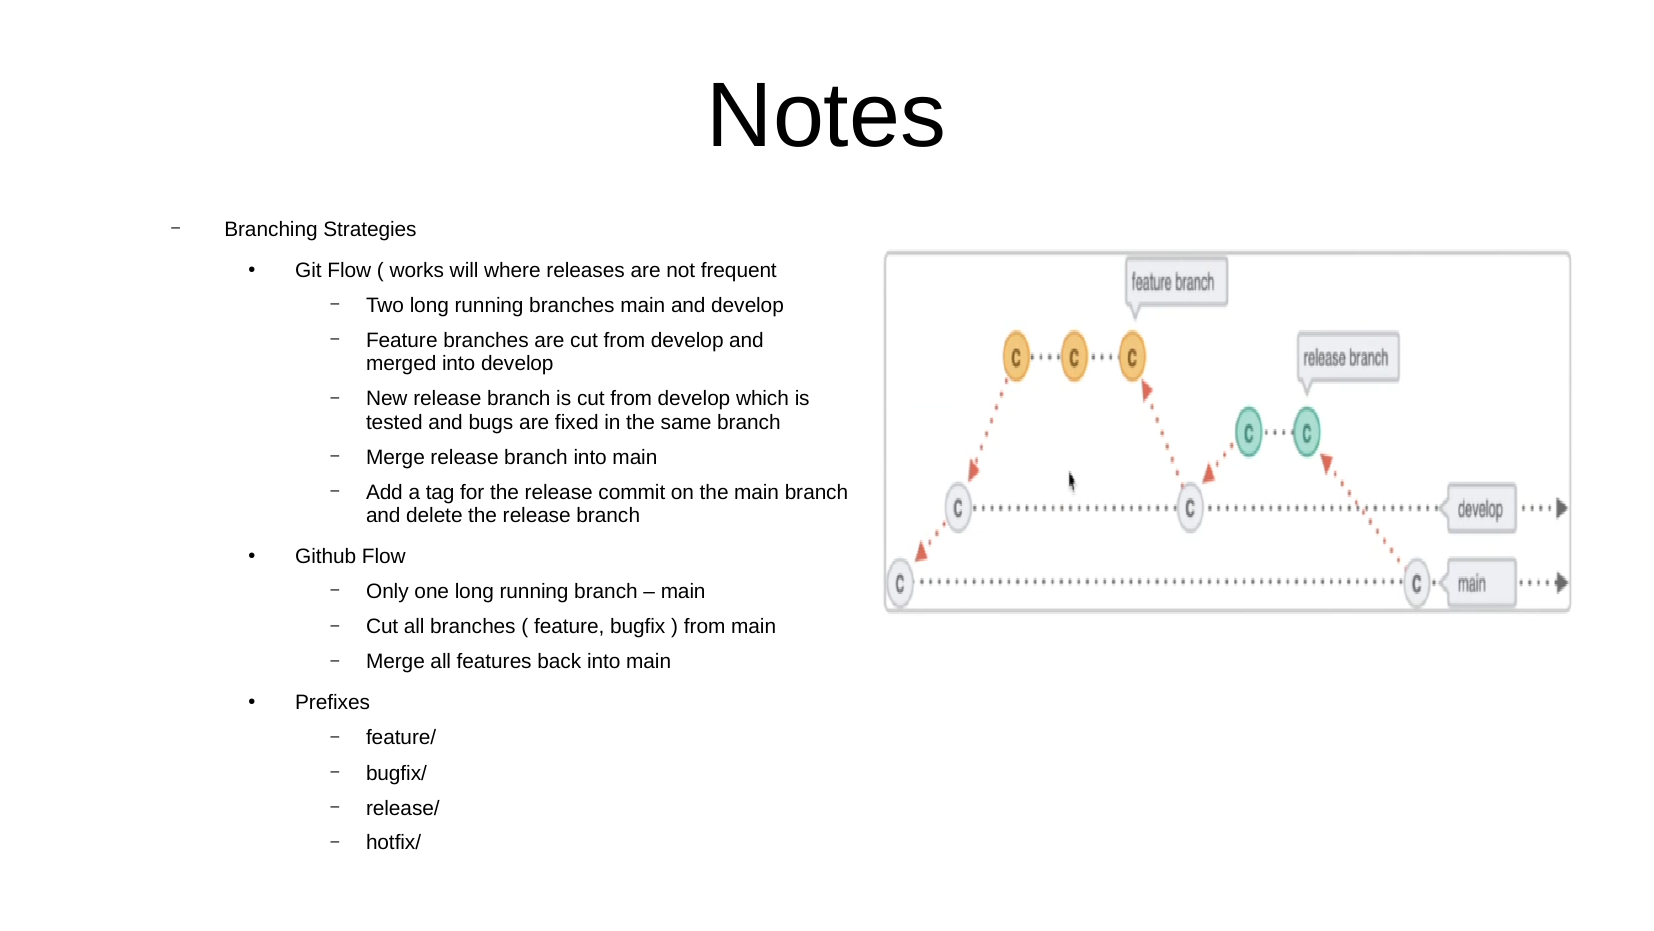

# Notes
Branching Strategies
Git Flow ( works will where releases are not frequent
Two long running branches main and develop
Feature branches are cut from develop and
merged into develop
New release branch is cut from develop which is
tested and bugs are fixed in the same branch
Merge release branch into main
Add a tag for the release commit on the main branch
and delete the release branch
Github Flow
Only one long running branch – main
Cut all branches ( feature, bugfix ) from main
Merge all features back into main
Prefixes
feature/
bugfix/
release/
hotfix/